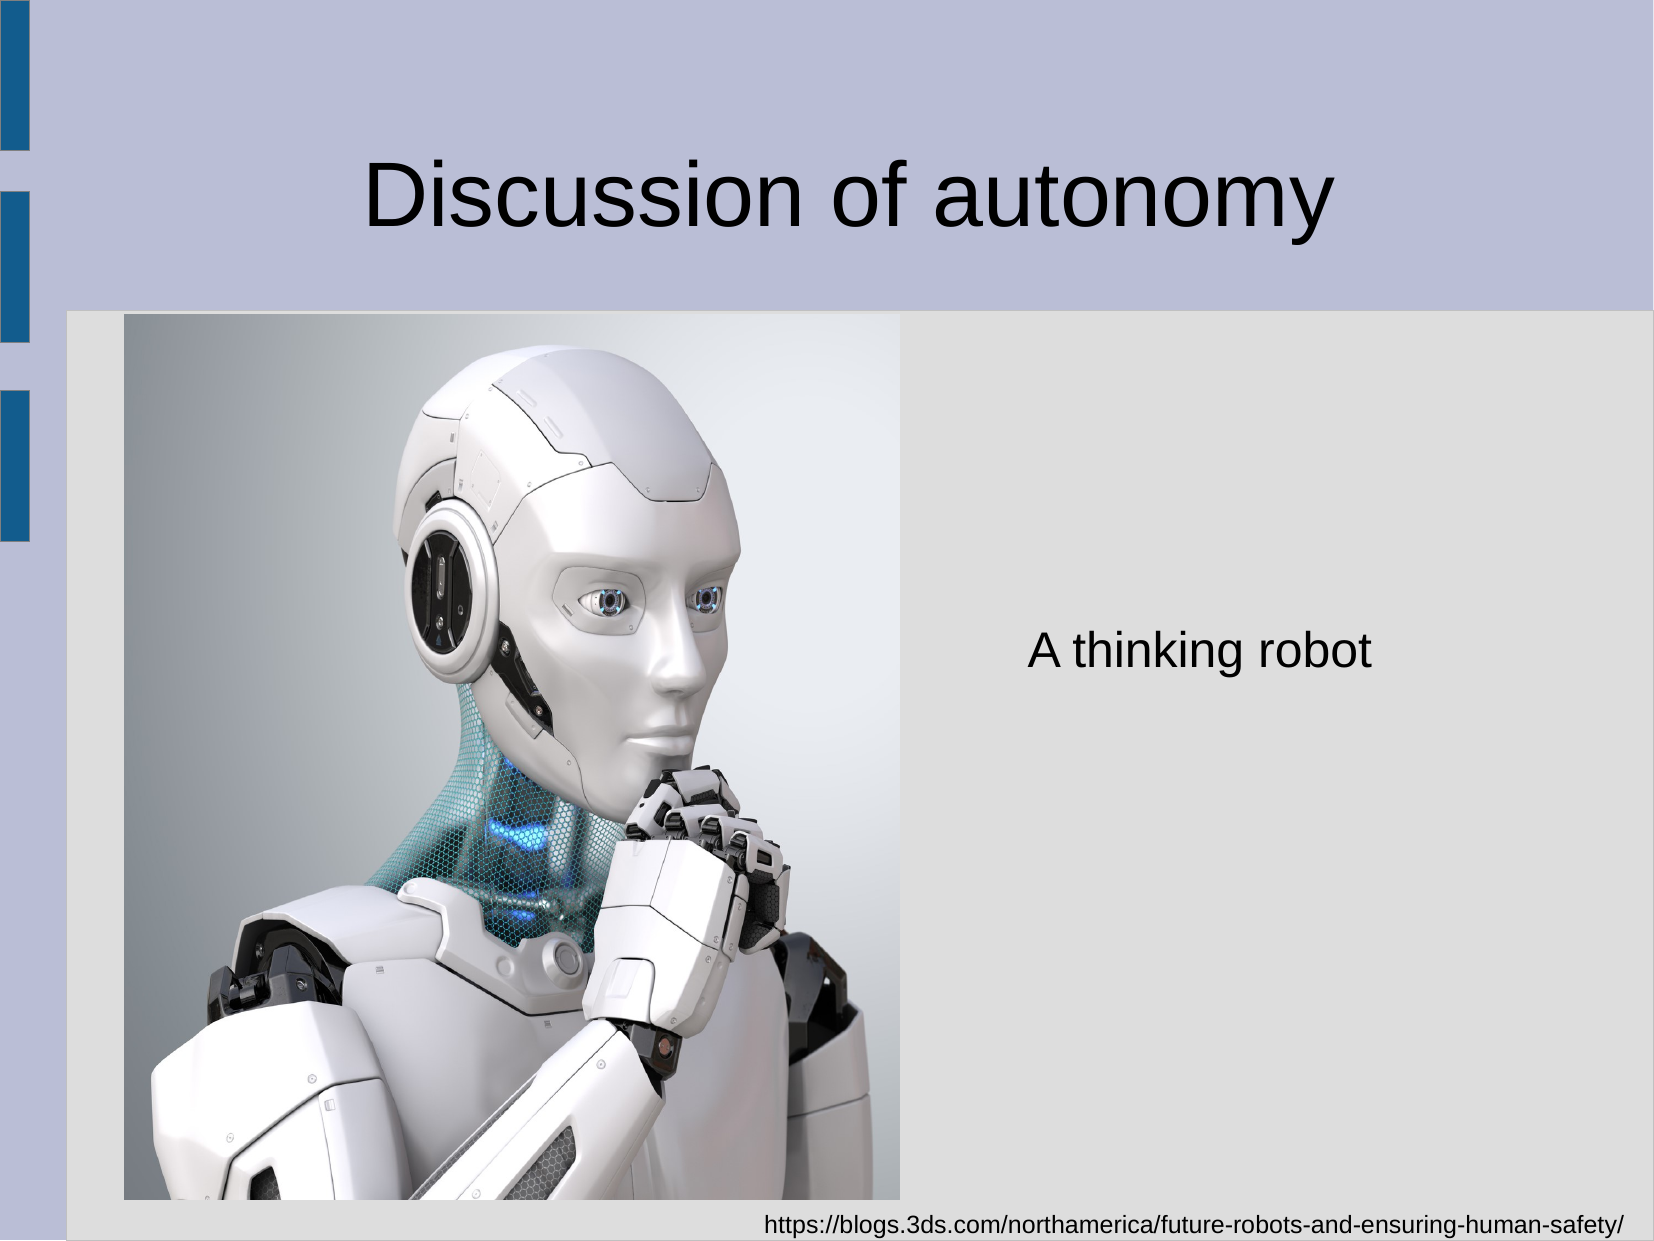

# Discussion of autonomy
A thinking robot
https://blogs.3ds.com/northamerica/future-robots-and-ensuring-human-safety/